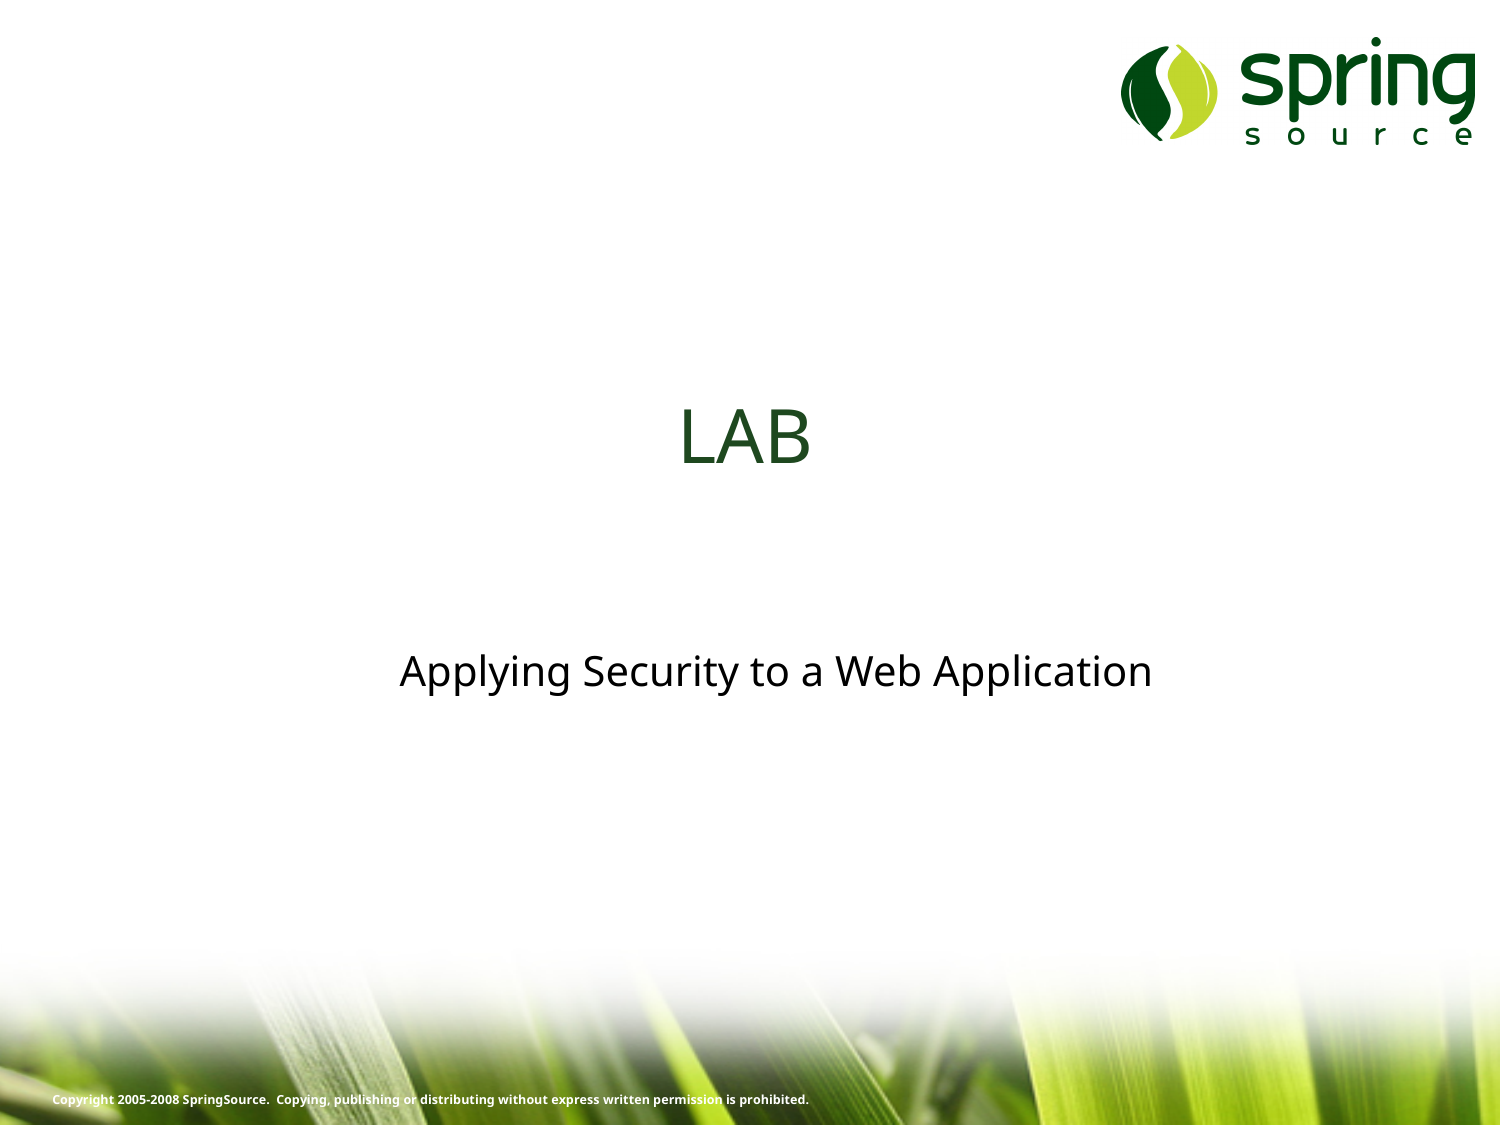

# LAB
Applying Security to a Web Application